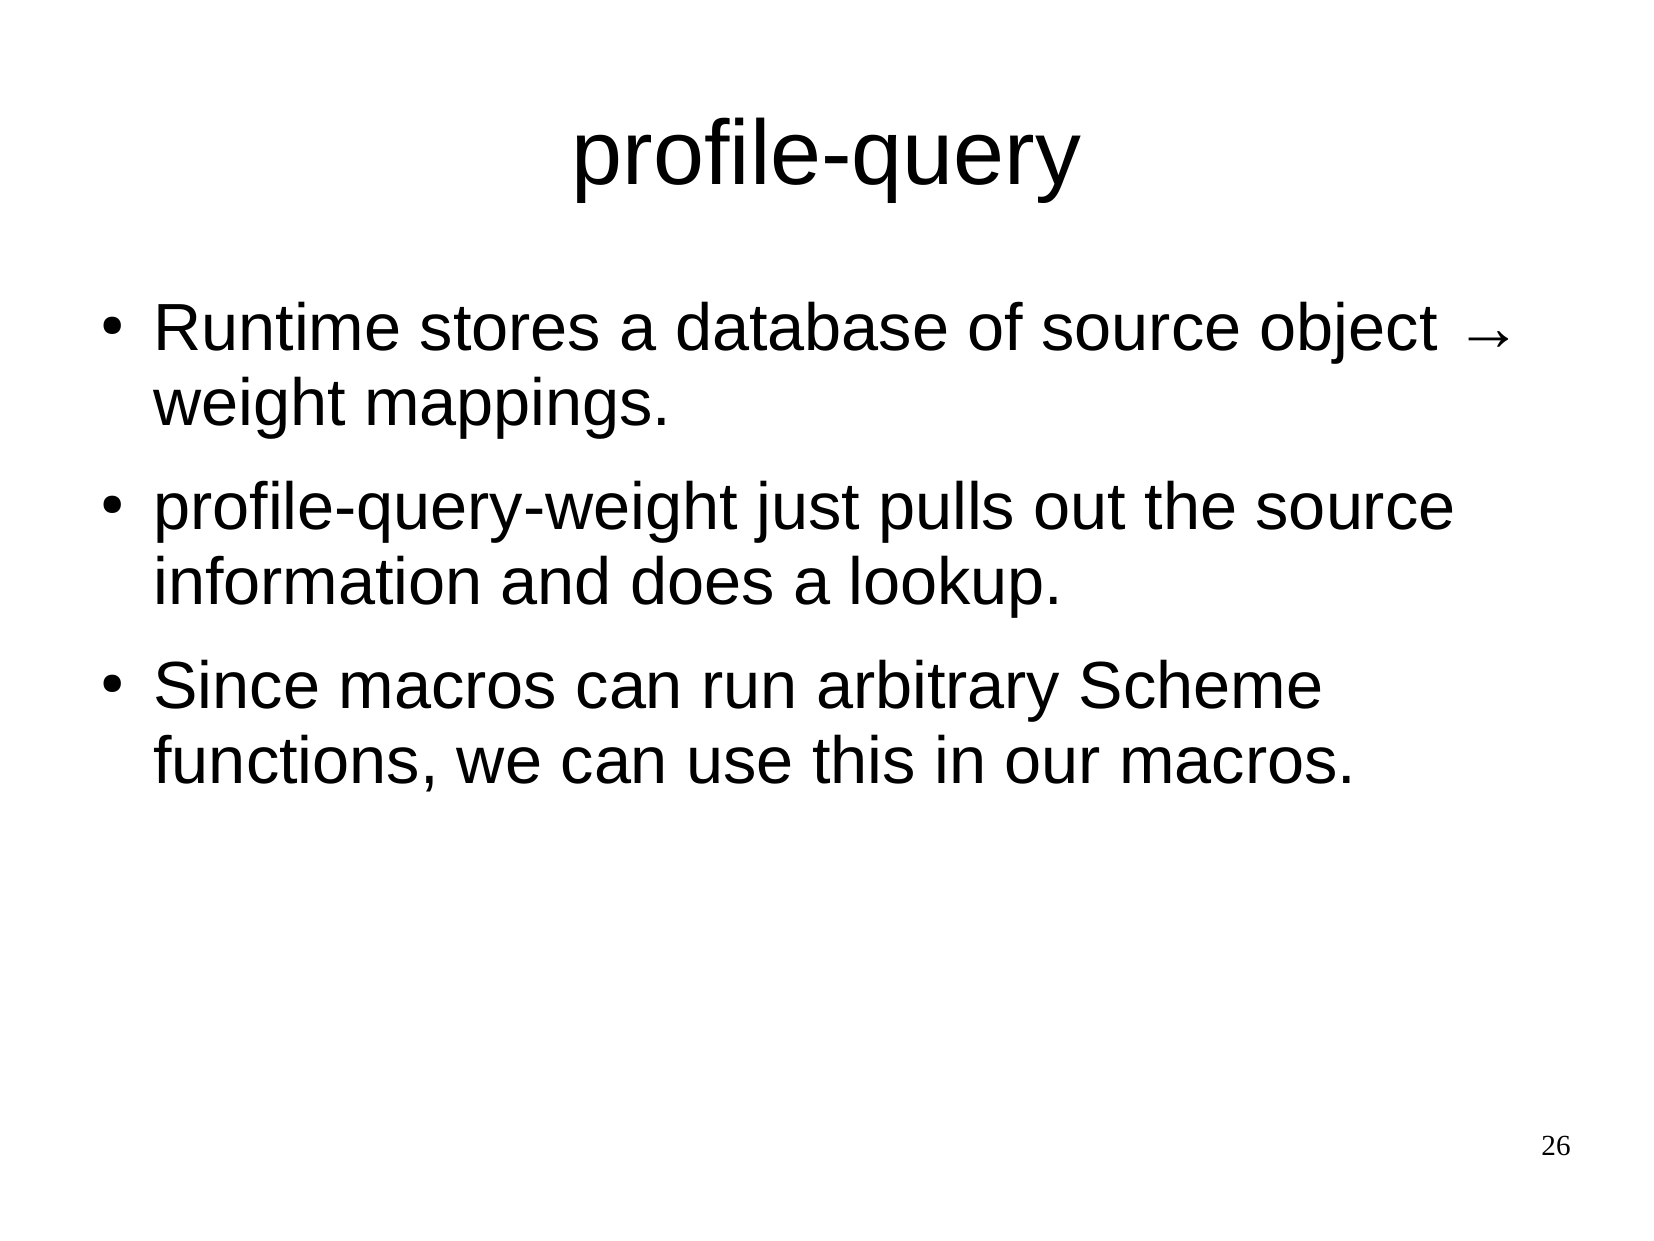

# profile-query
Runtime stores a database of source object → weight mappings.
profile-query-weight just pulls out the source information and does a lookup.
Since macros can run arbitrary Scheme functions, we can use this in our macros.
26